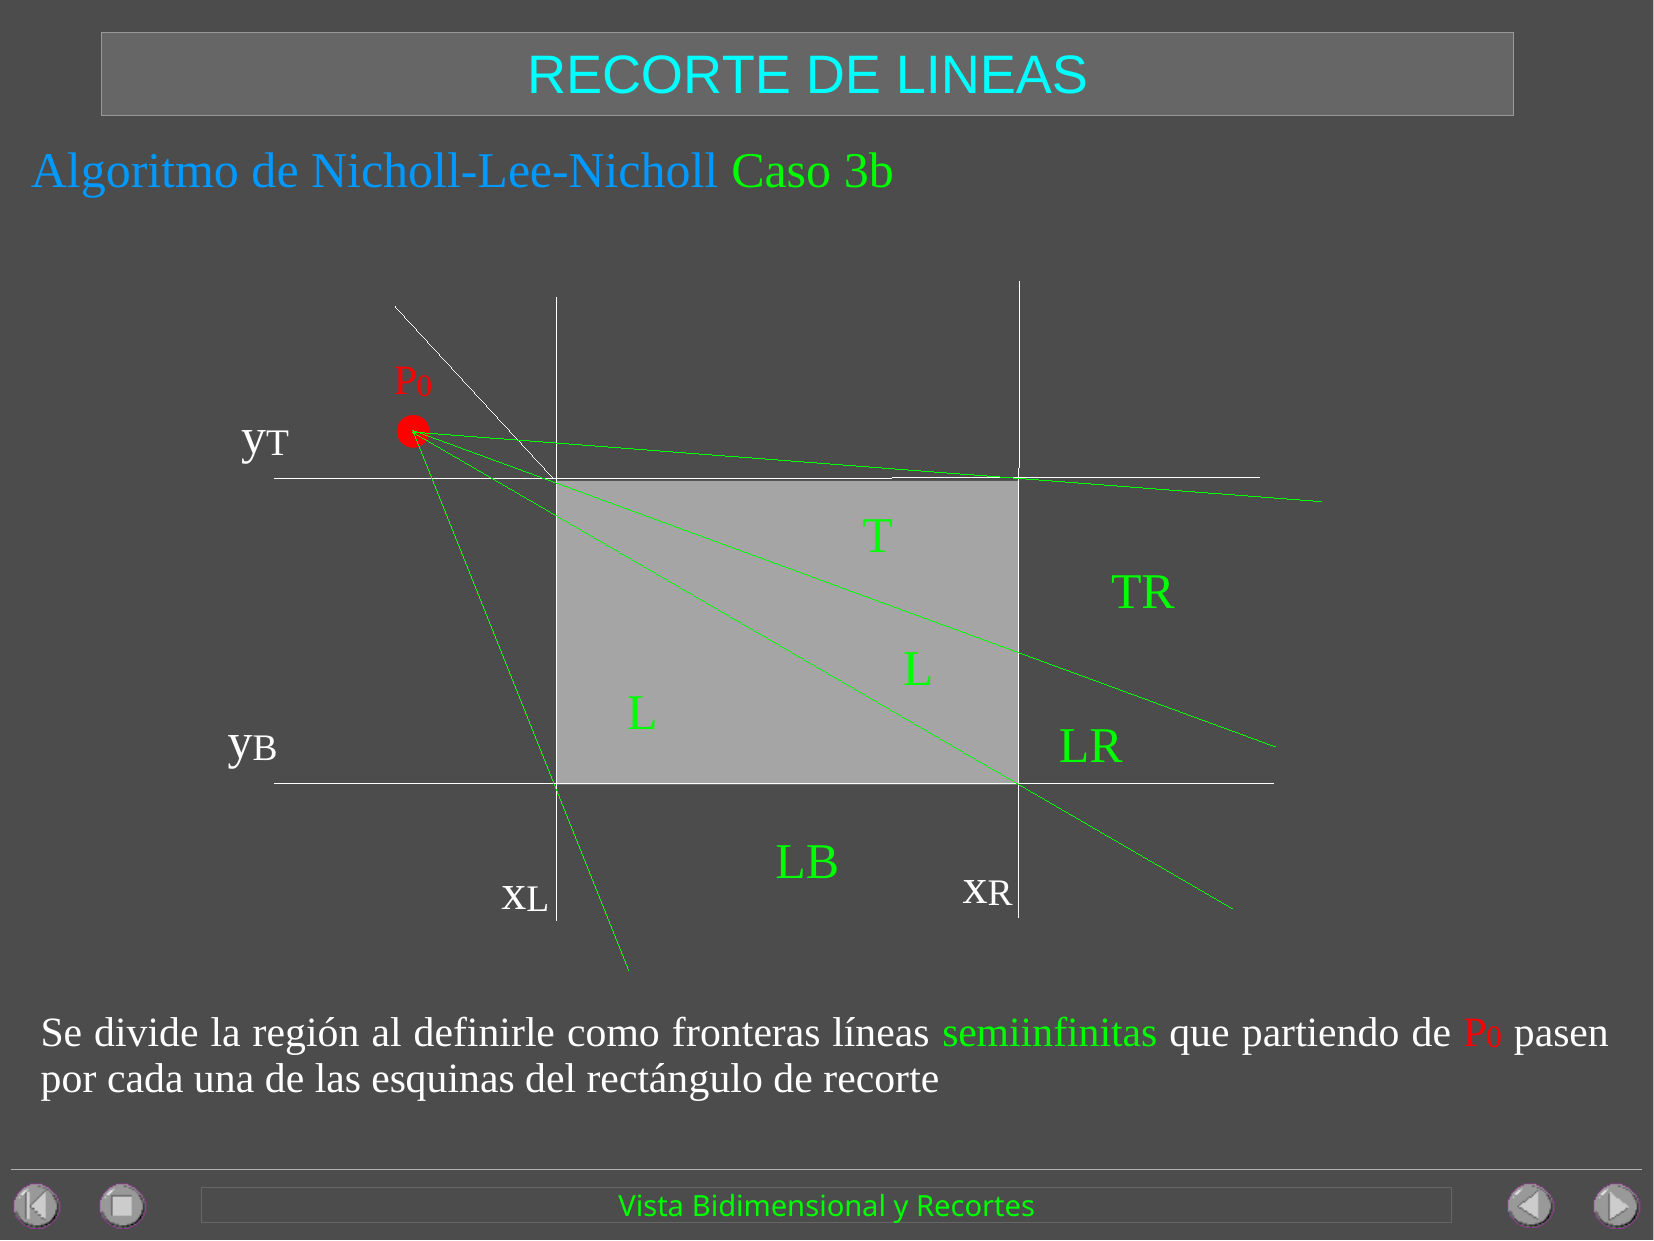

# RECORTE DE LINEAS
Algoritmo de Nicholl-Lee-Nicholl Caso 3b
P0
yT
yB
xR
xL
T
TR
L
L
LR
LB
Se divide la región al definirle como fronteras líneas semiinfinitas que partiendo de P0 pasen por cada una de las esquinas del rectángulo de recorte